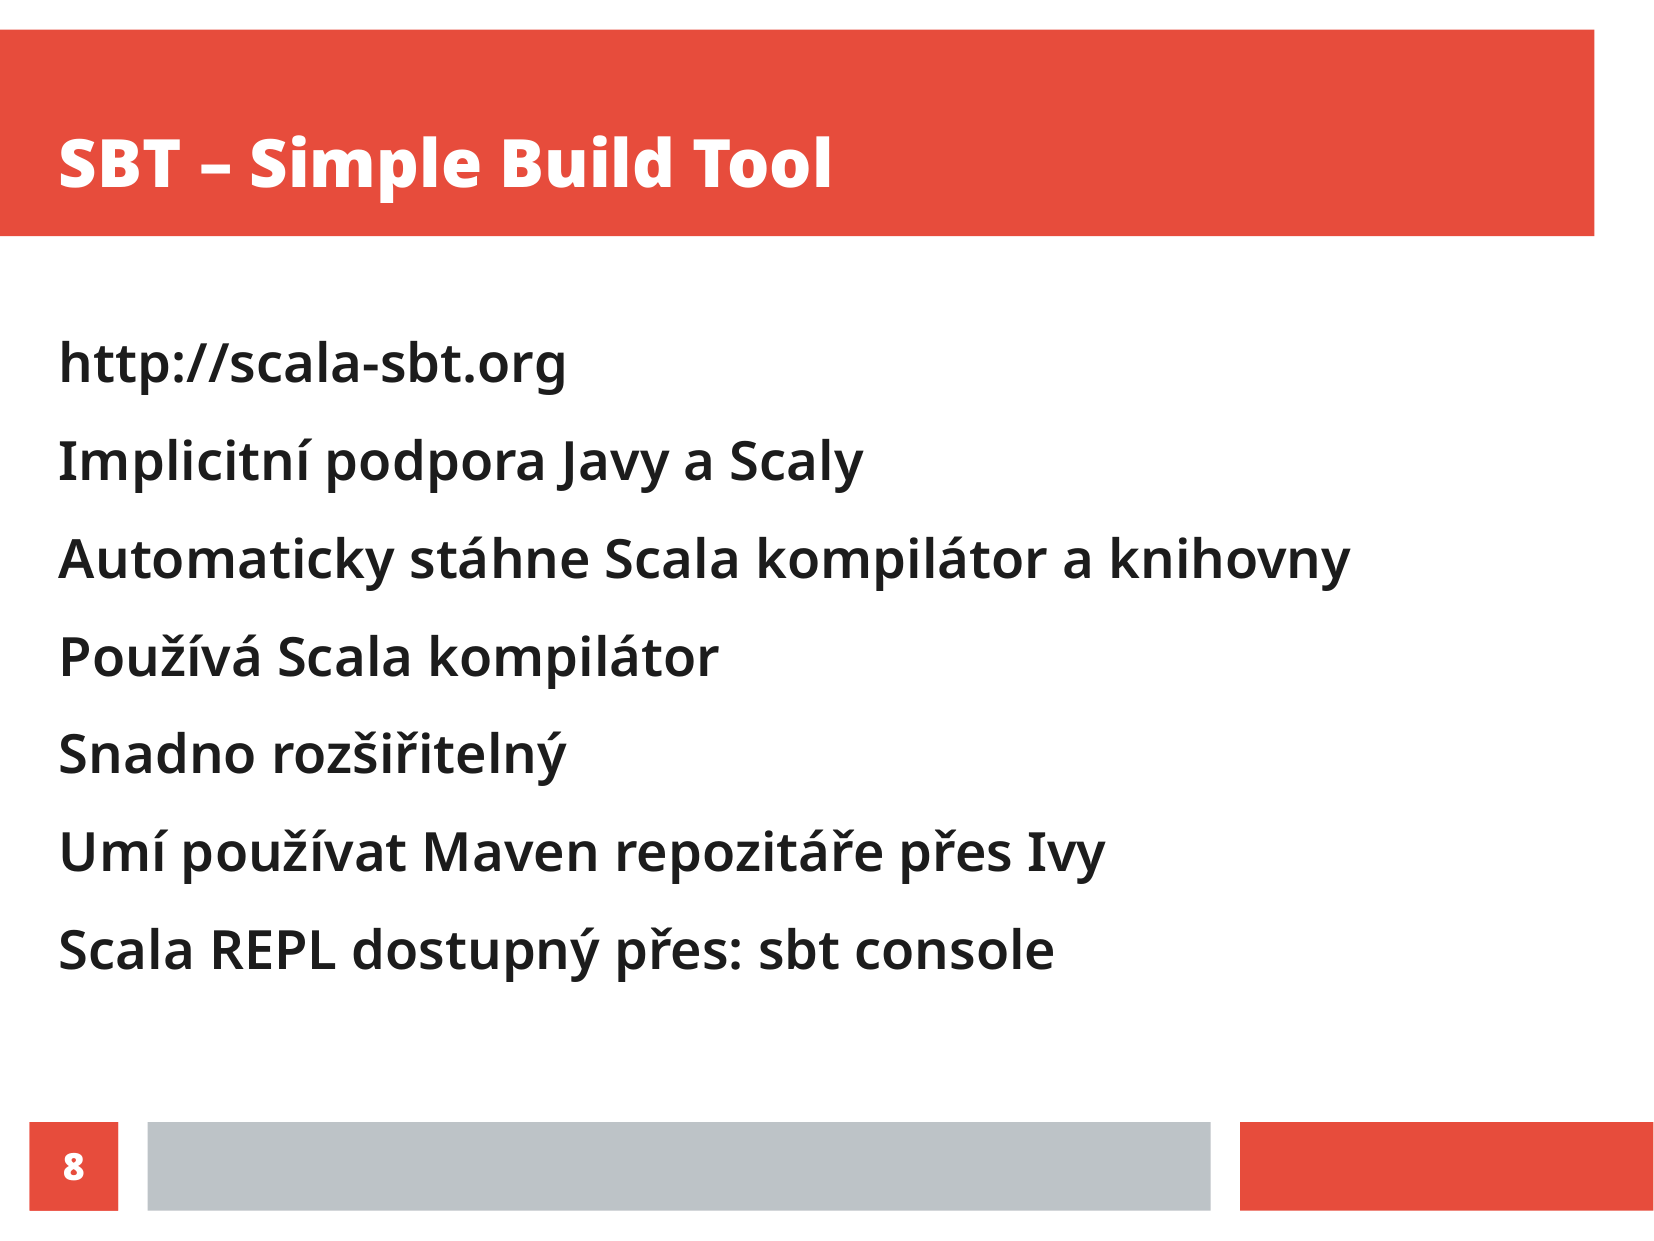

# SBT – Simple Build Tool
http://scala-sbt.org
Implicitní podpora Javy a Scaly
Automaticky stáhne Scala kompilátor a knihovny
Používá Scala kompilátor
Snadno rozšiřitelný
Umí používat Maven repozitáře přes Ivy
Scala REPL dostupný přes: sbt console
8